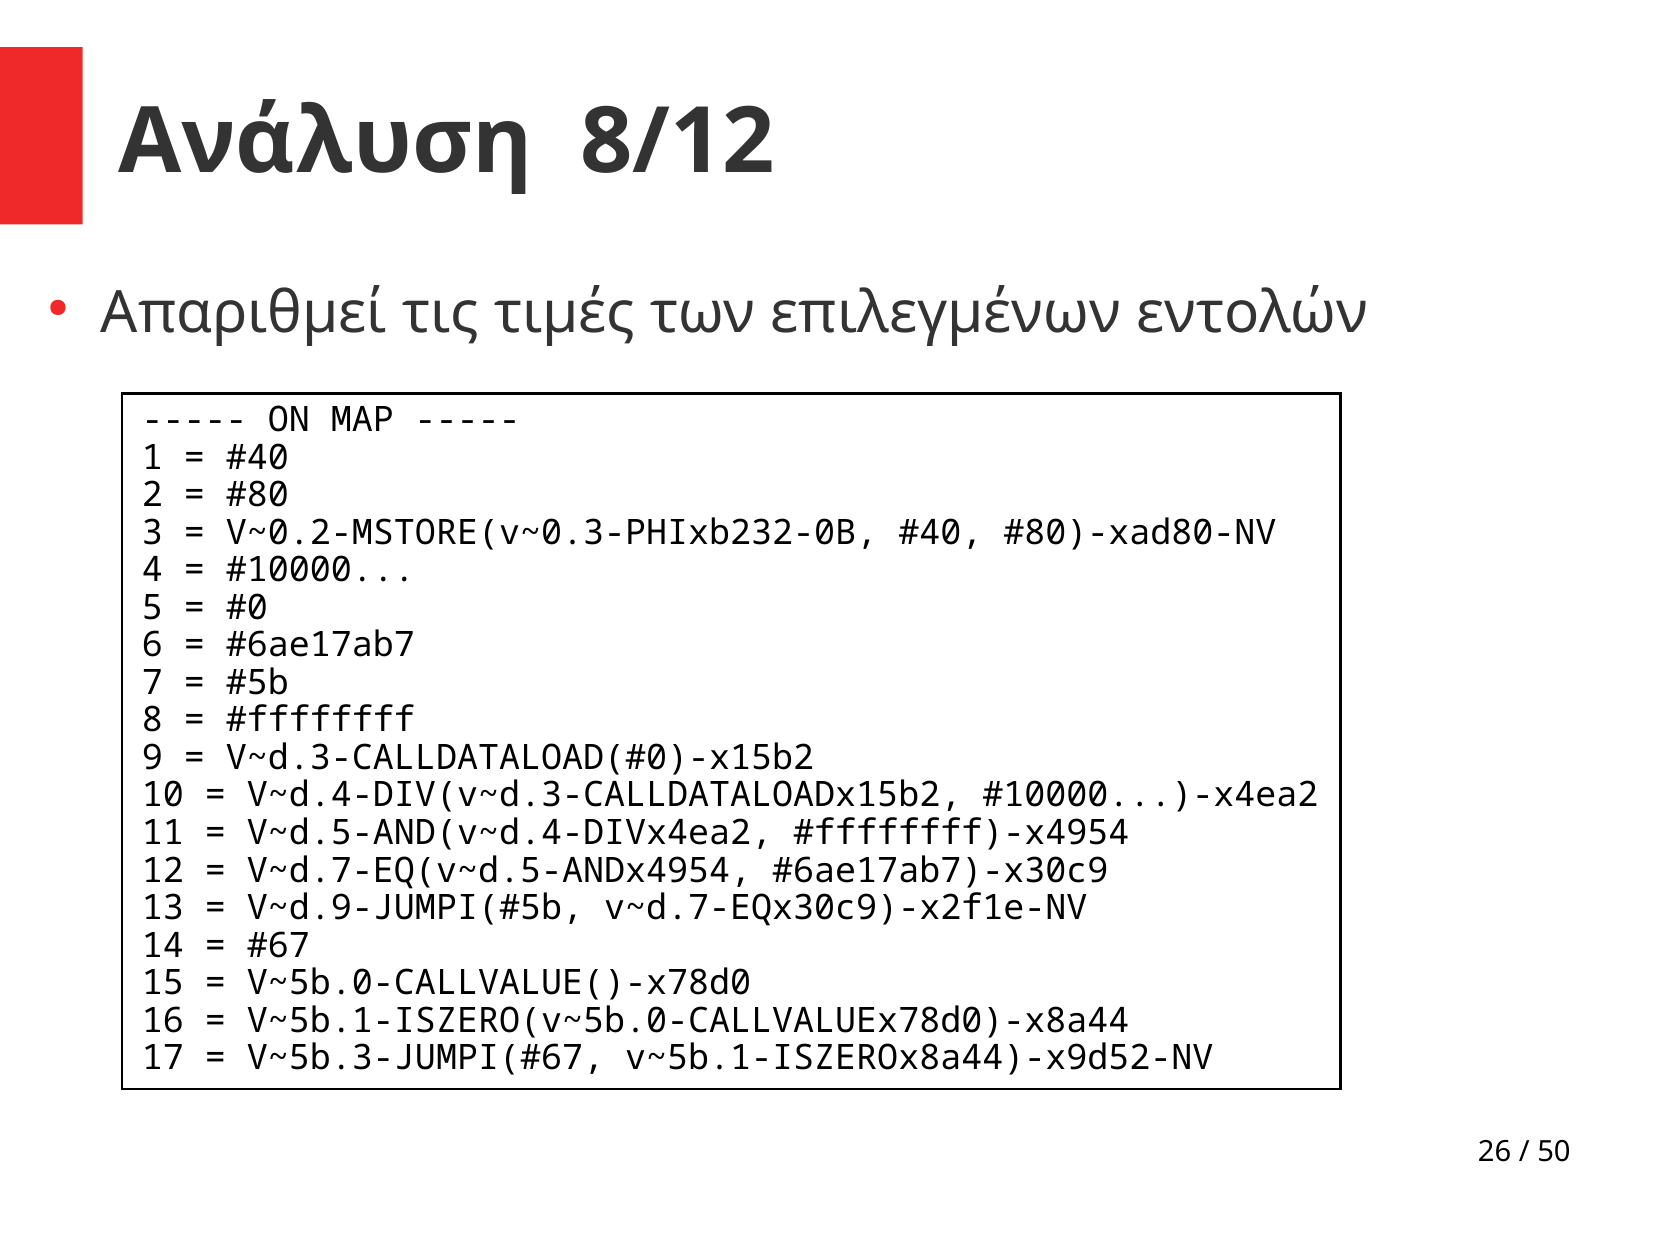

# Ανάλυση 8/12
Απαριθμεί τις τιμές των επιλεγμένων εντολών
26